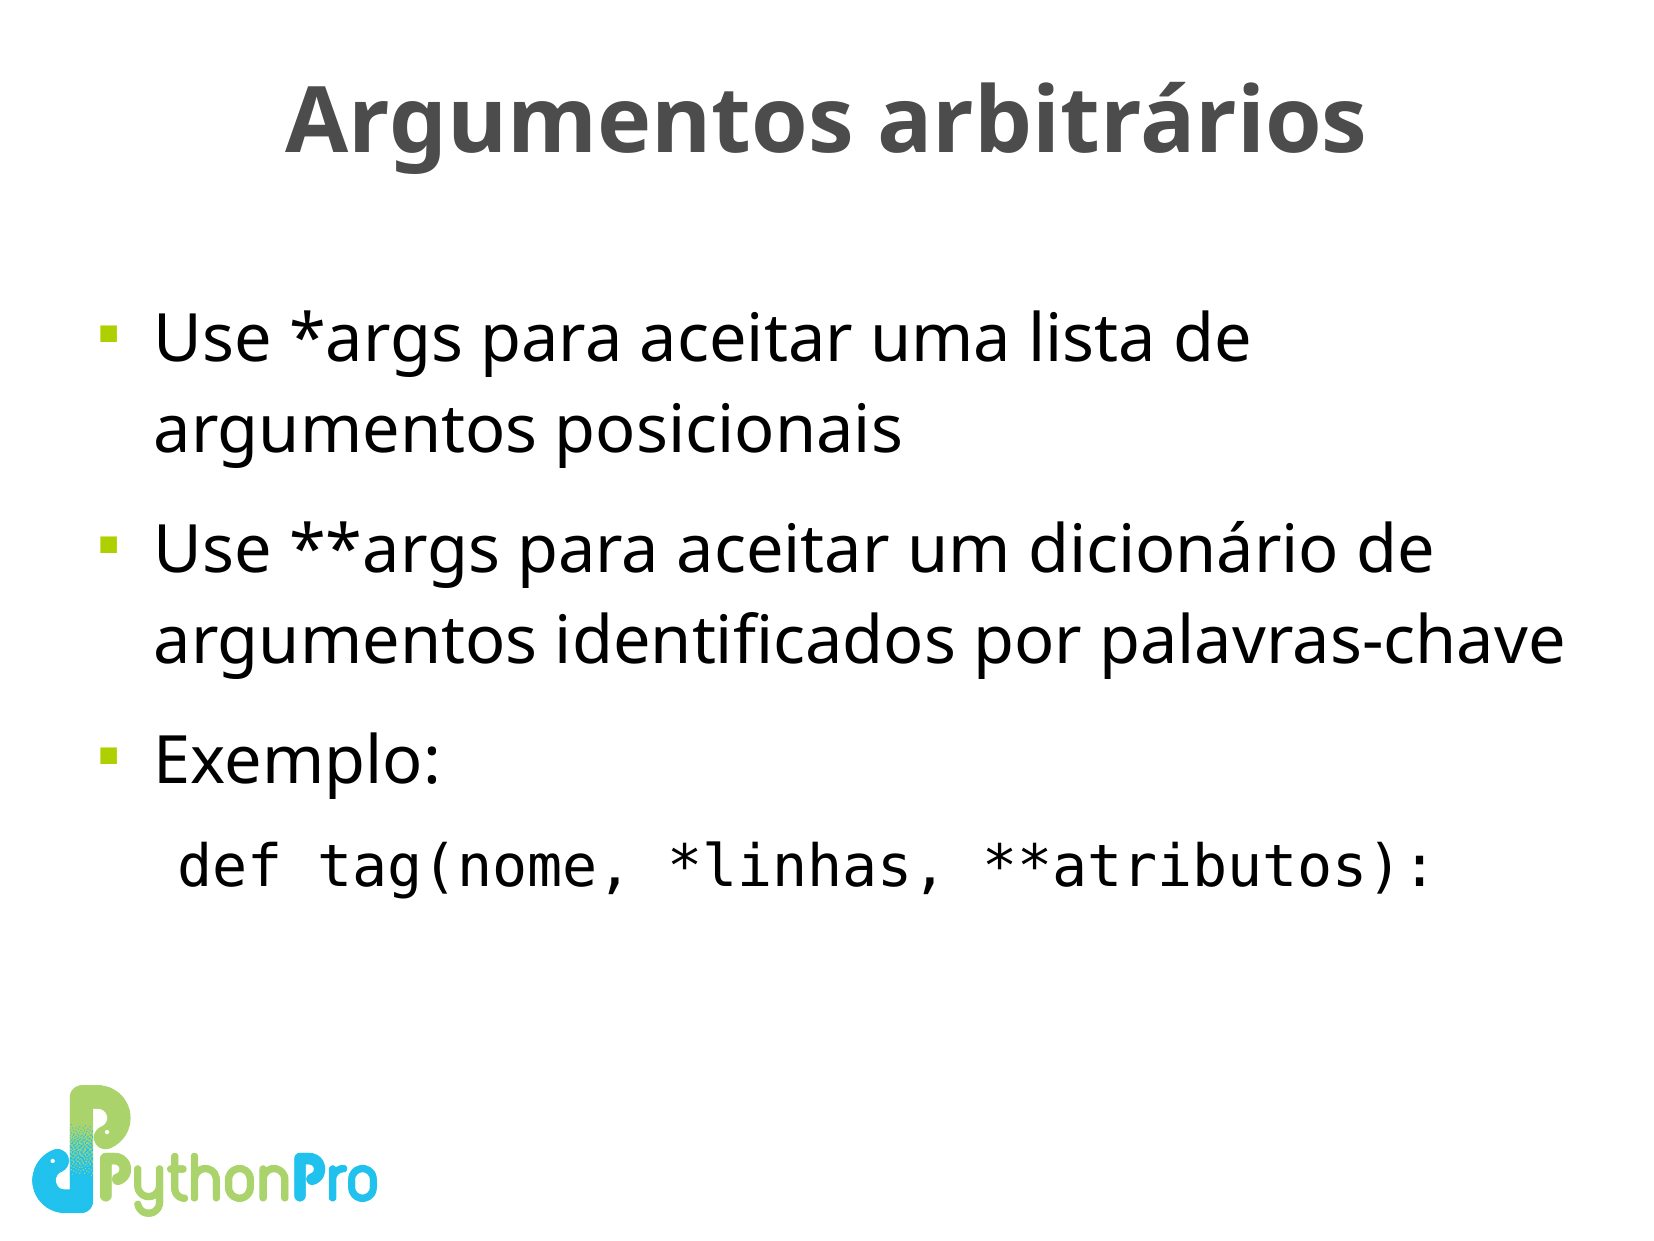

# Argumentos arbitrários
Use *args para aceitar uma lista de argumentos posicionais
Use **args para aceitar um dicionário de argumentos identificados por palavras-chave
Exemplo:
def tag(nome, *linhas, **atributos):